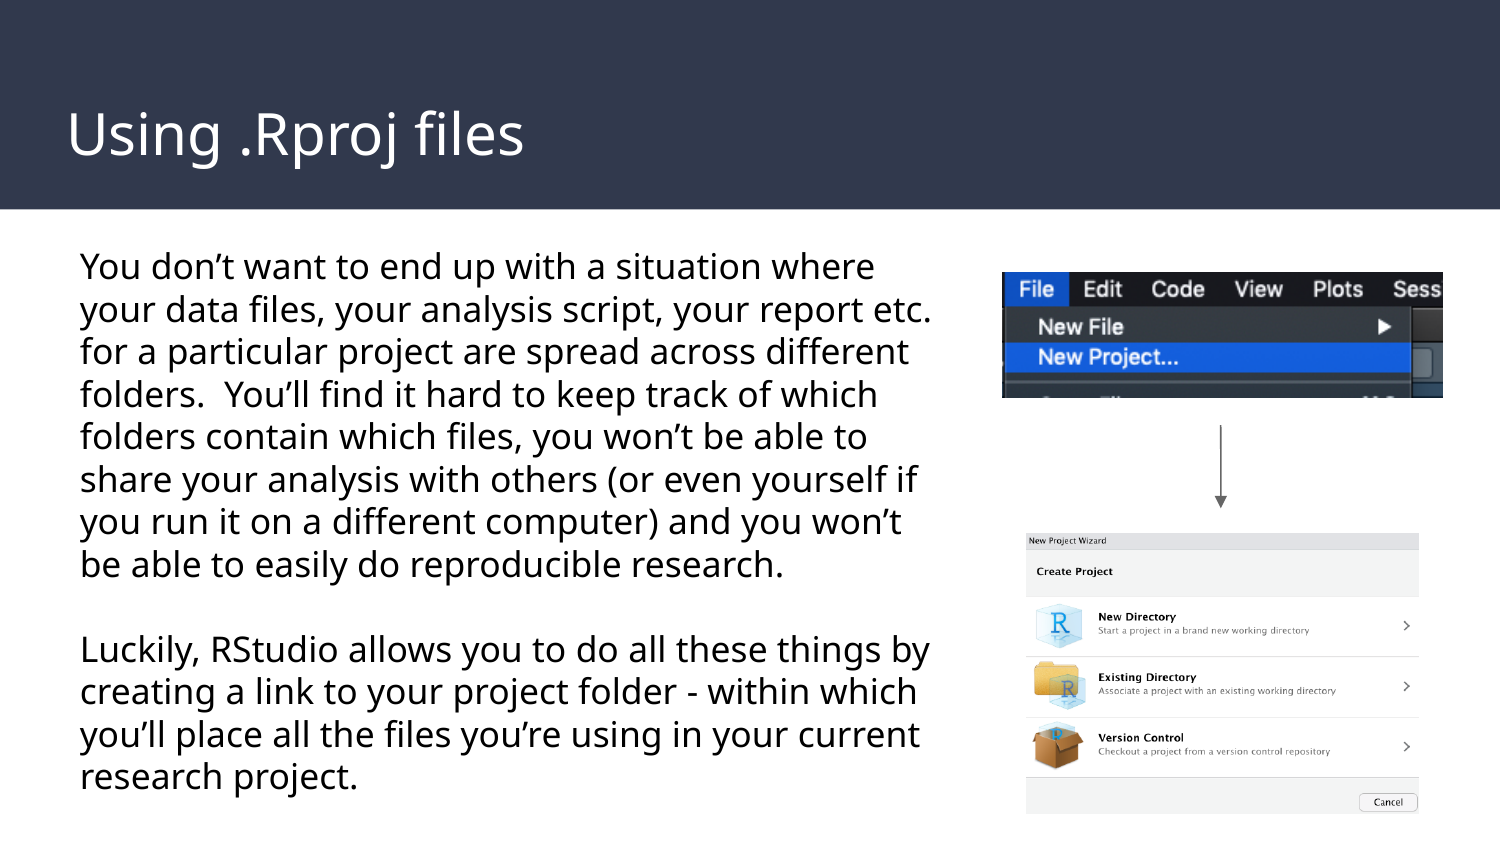

# Using .Rproj files
You don’t want to end up with a situation where your data files, your analysis script, your report etc. for a particular project are spread across different folders. You’ll find it hard to keep track of which folders contain which files, you won’t be able to share your analysis with others (or even yourself if you run it on a different computer) and you won’t be able to easily do reproducible research.
Luckily, RStudio allows you to do all these things by creating a link to your project folder - within which you’ll place all the files you’re using in your current research project.